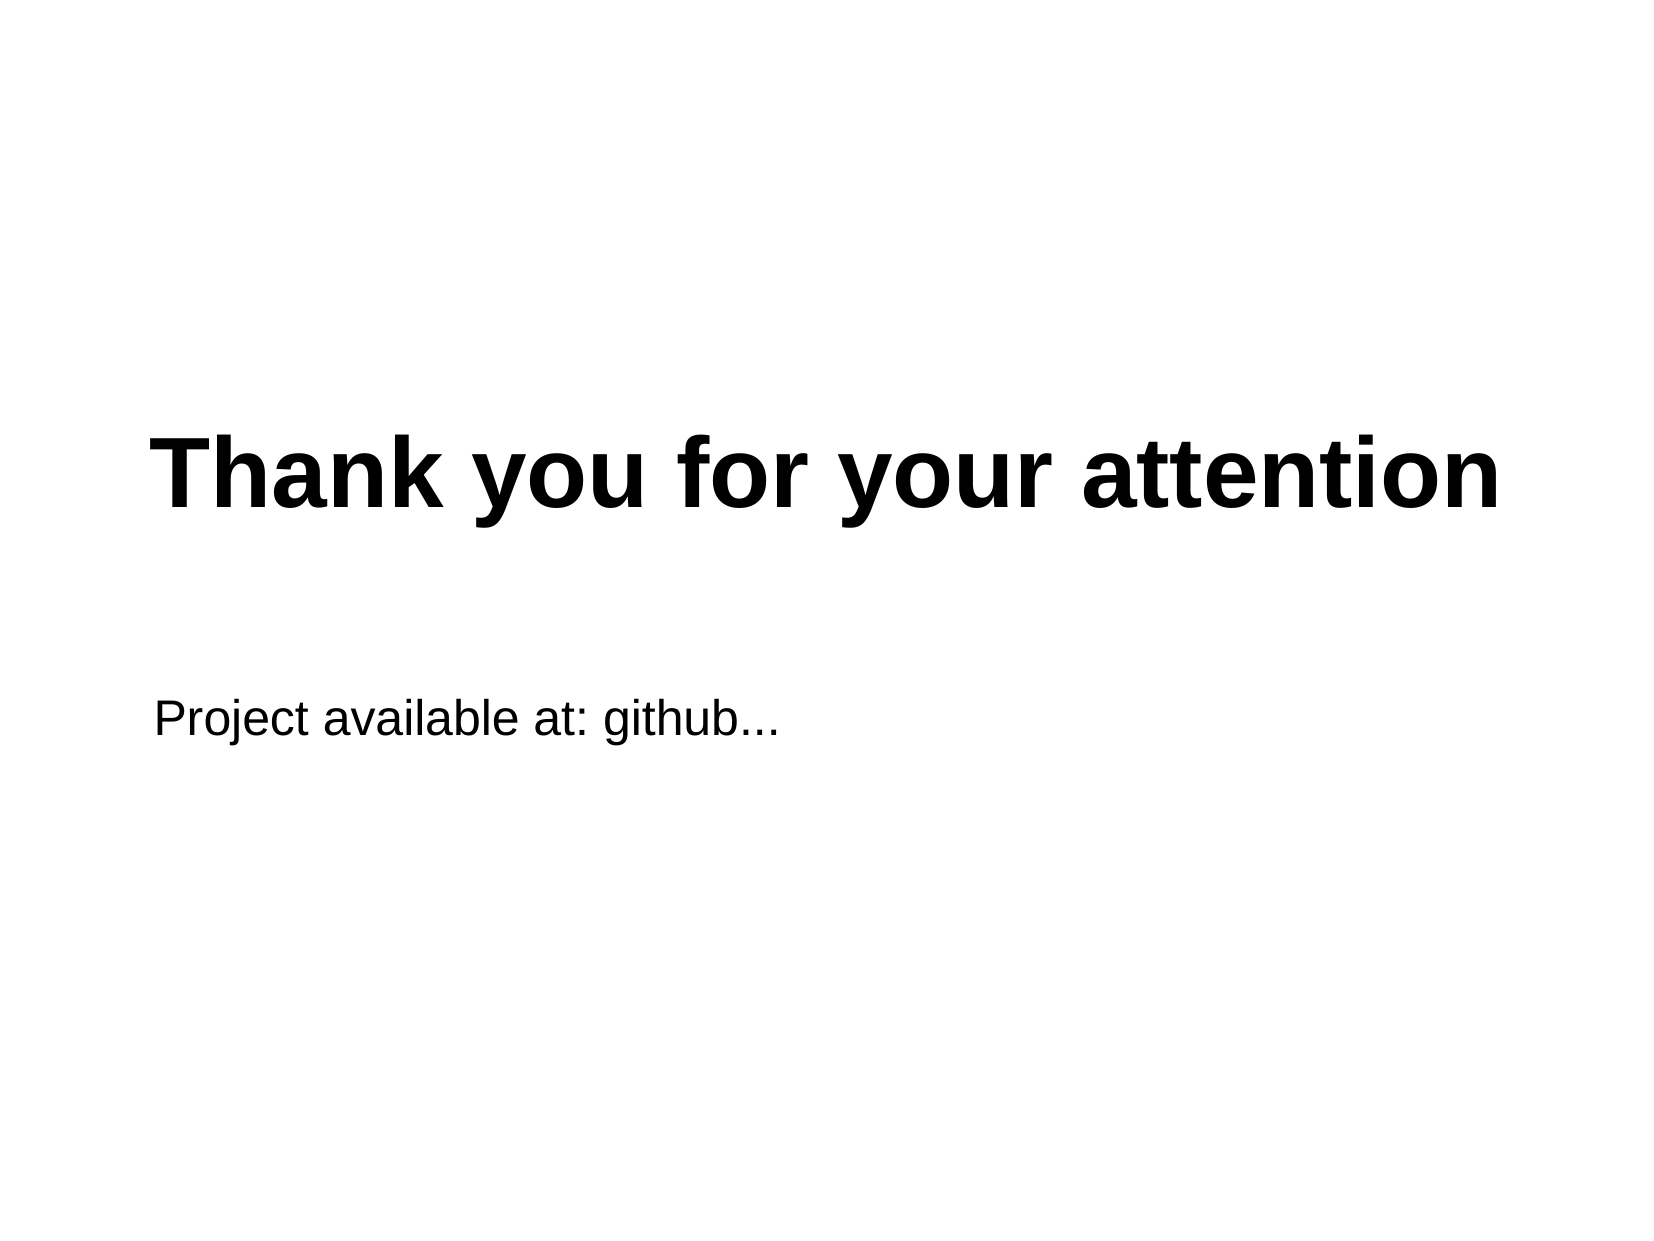

# Thank you for your attention
Project available at: github...